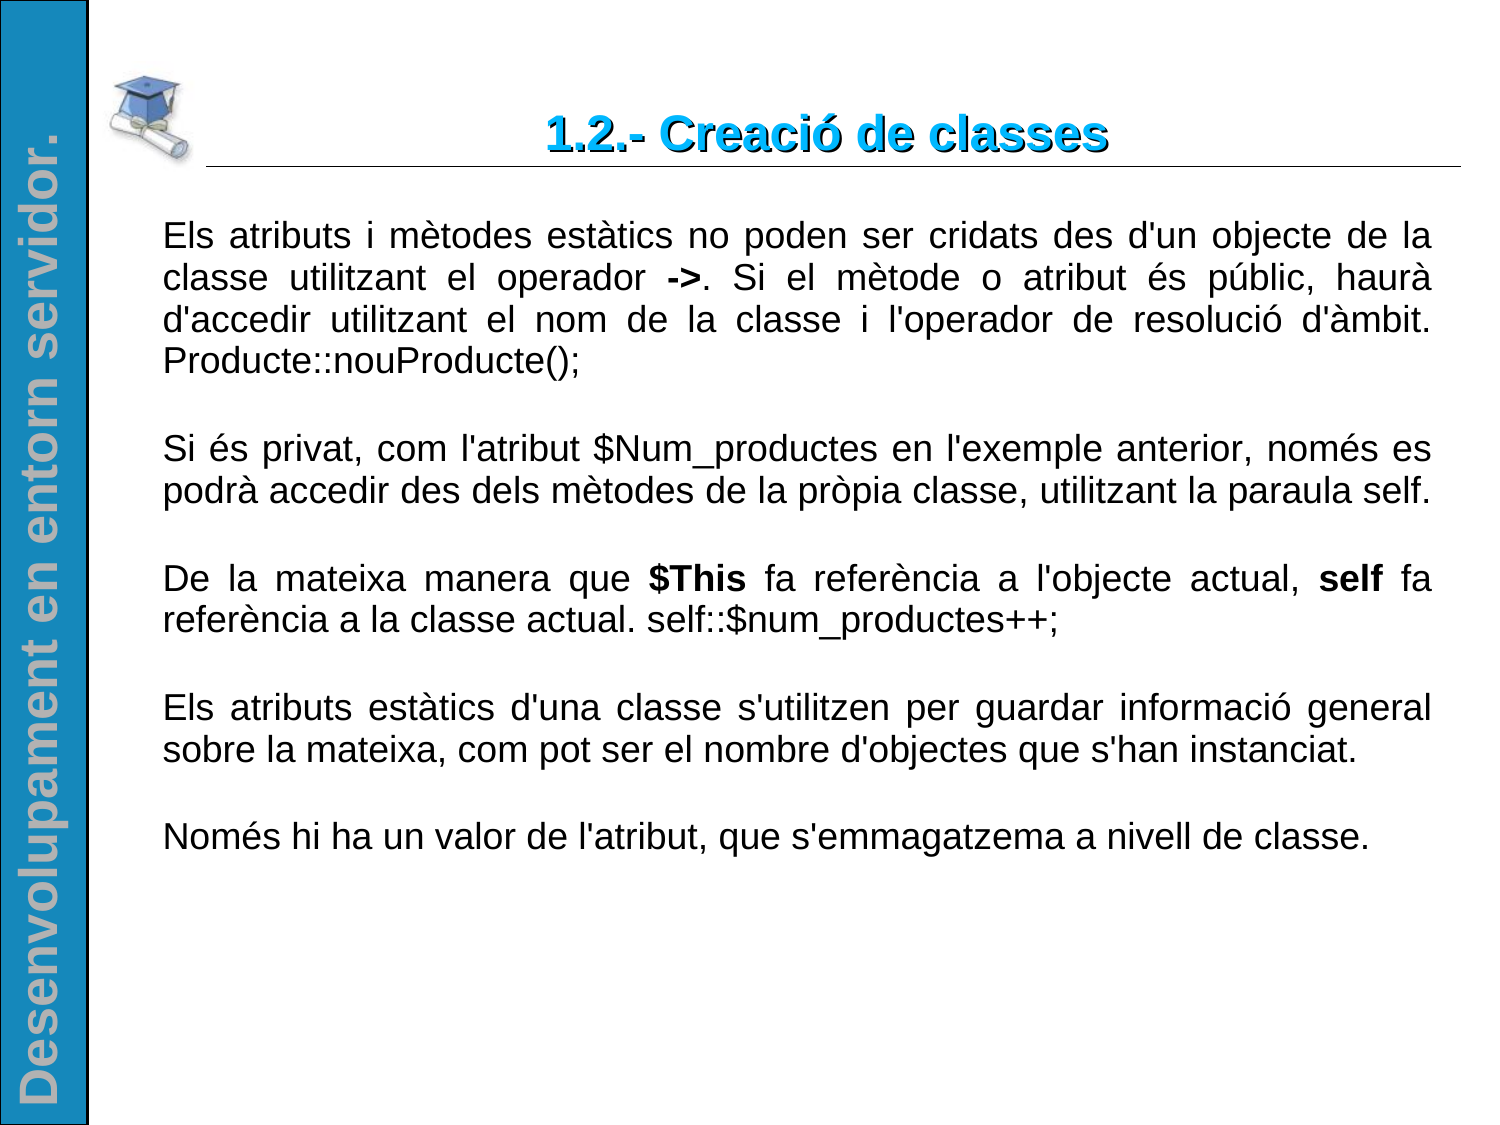

# 1.2.- Creació de classes
Els atributs i mètodes estàtics no poden ser cridats des d'un objecte de la classe utilitzant el operador ->. Si el mètode o atribut és públic, haurà d'accedir utilitzant el nom de la classe i l'operador de resolució d'àmbit. Producte::nouProducte();
Si és privat, com l'atribut $Num_productes en l'exemple anterior, només es podrà accedir des dels mètodes de la pròpia classe, utilitzant la paraula self.
De la mateixa manera que $This fa referència a l'objecte actual, self fa referència a la classe actual. self::$num_productes++;
Els atributs estàtics d'una classe s'utilitzen per guardar informació general sobre la mateixa, com pot ser el nombre d'objectes que s'han instanciat.
Només hi ha un valor de l'atribut, que s'emmagatzema a nivell de classe.